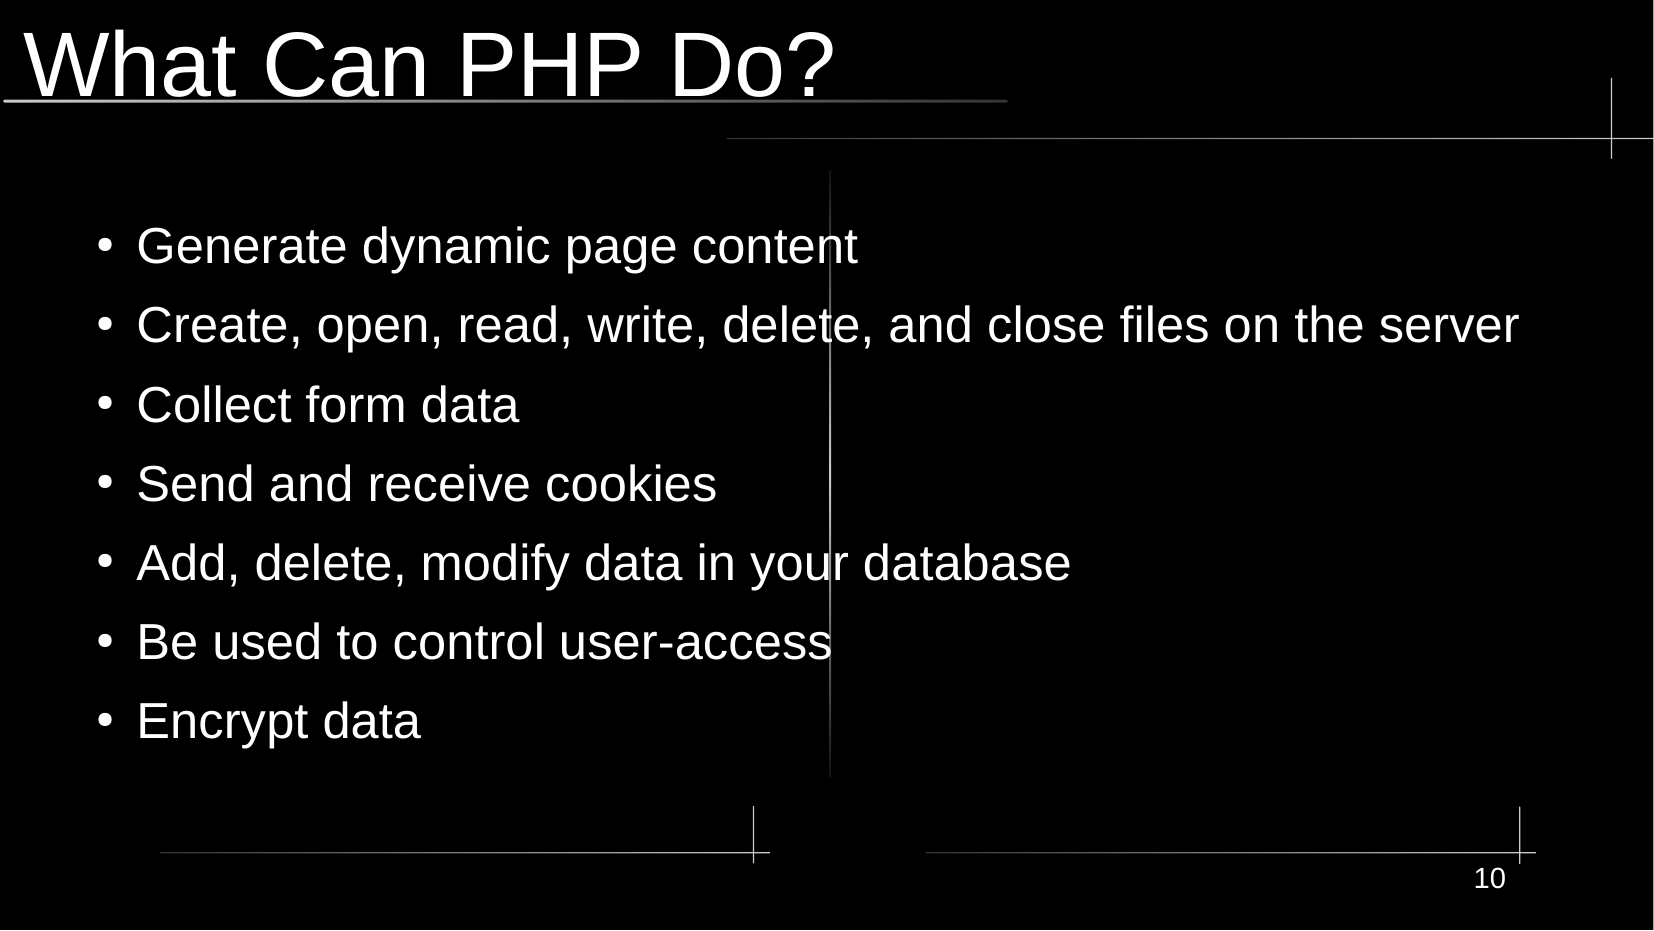

# What Can PHP Do?
Generate dynamic page content
Create, open, read, write, delete, and close files on the server
Collect form data
Send and receive cookies
Add, delete, modify data in your database
Be used to control user-access
Encrypt data
10